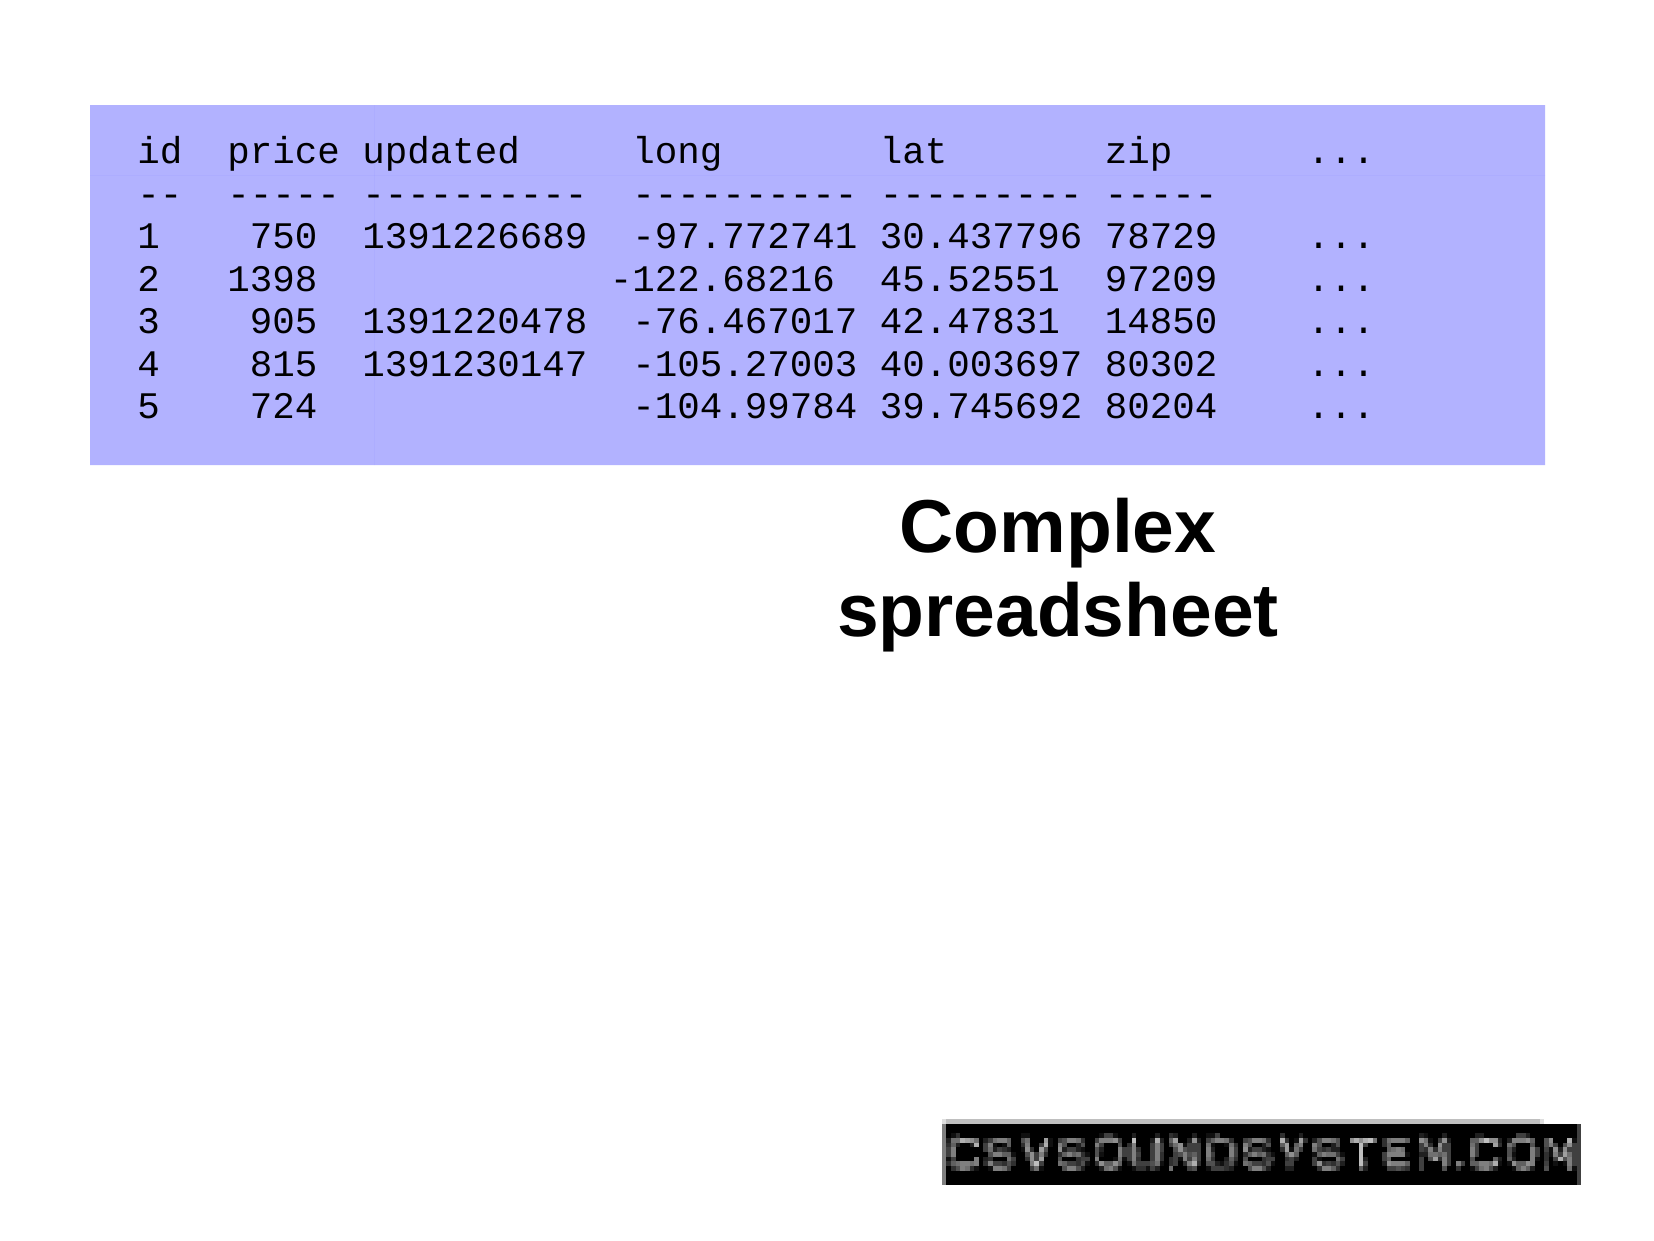

id price updated long lat zip ...
-- ----- ---------- ---------- --------- -----
1 750 1391226689 -97.772741 30.437796 78729 ...
2 1398 -122.68216 45.52551 97209 ...
3 905 1391220478 -76.467017 42.47831 14850 ...
4 815 1391230147 -105.27003 40.003697 80302 ...
5 724 -104.99784 39.745692 80204 ...
Complex
spreadsheet